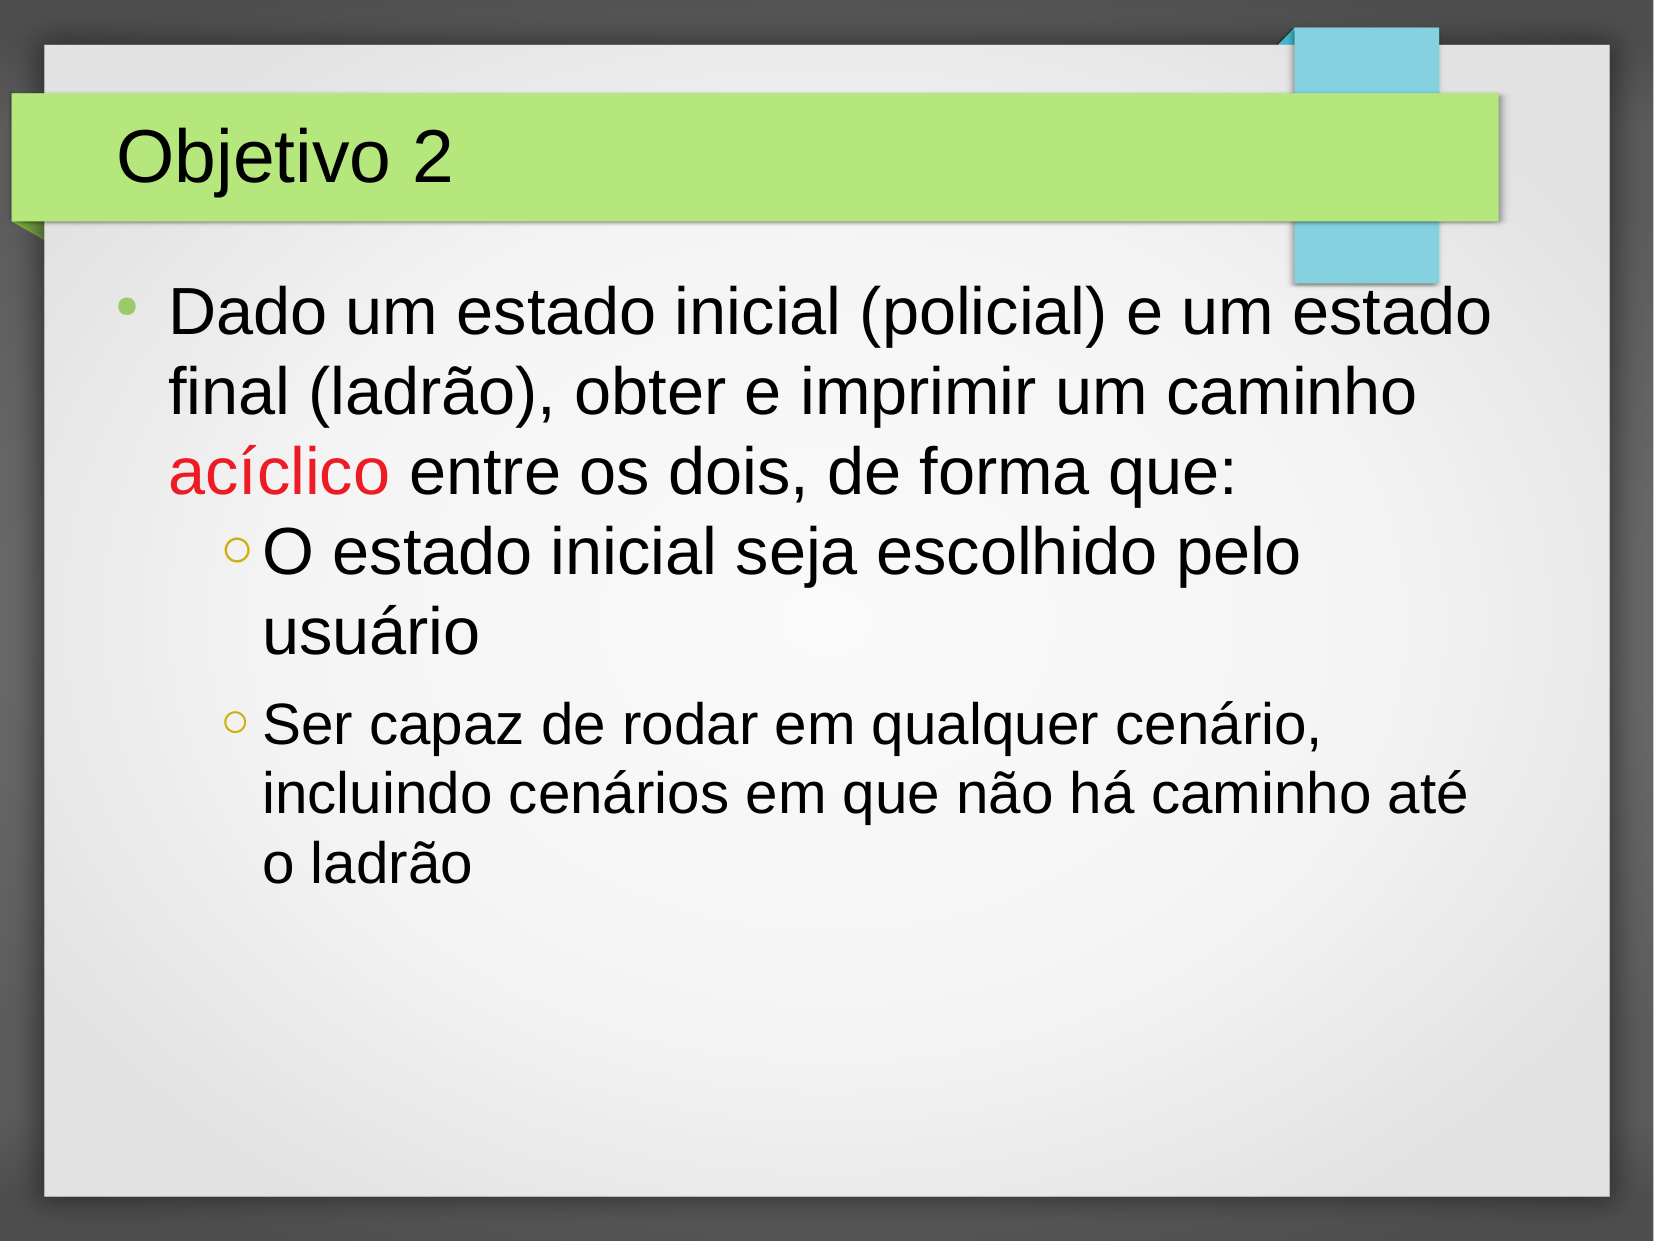

# Objetivo 2
Dado um estado inicial (policial) e um estado final (ladrão), obter e imprimir um caminho acíclico entre os dois, de forma que:
O estado inicial seja escolhido pelo usuário
Ser capaz de rodar em qualquer cenário, incluindo cenários em que não há caminho até o ladrão